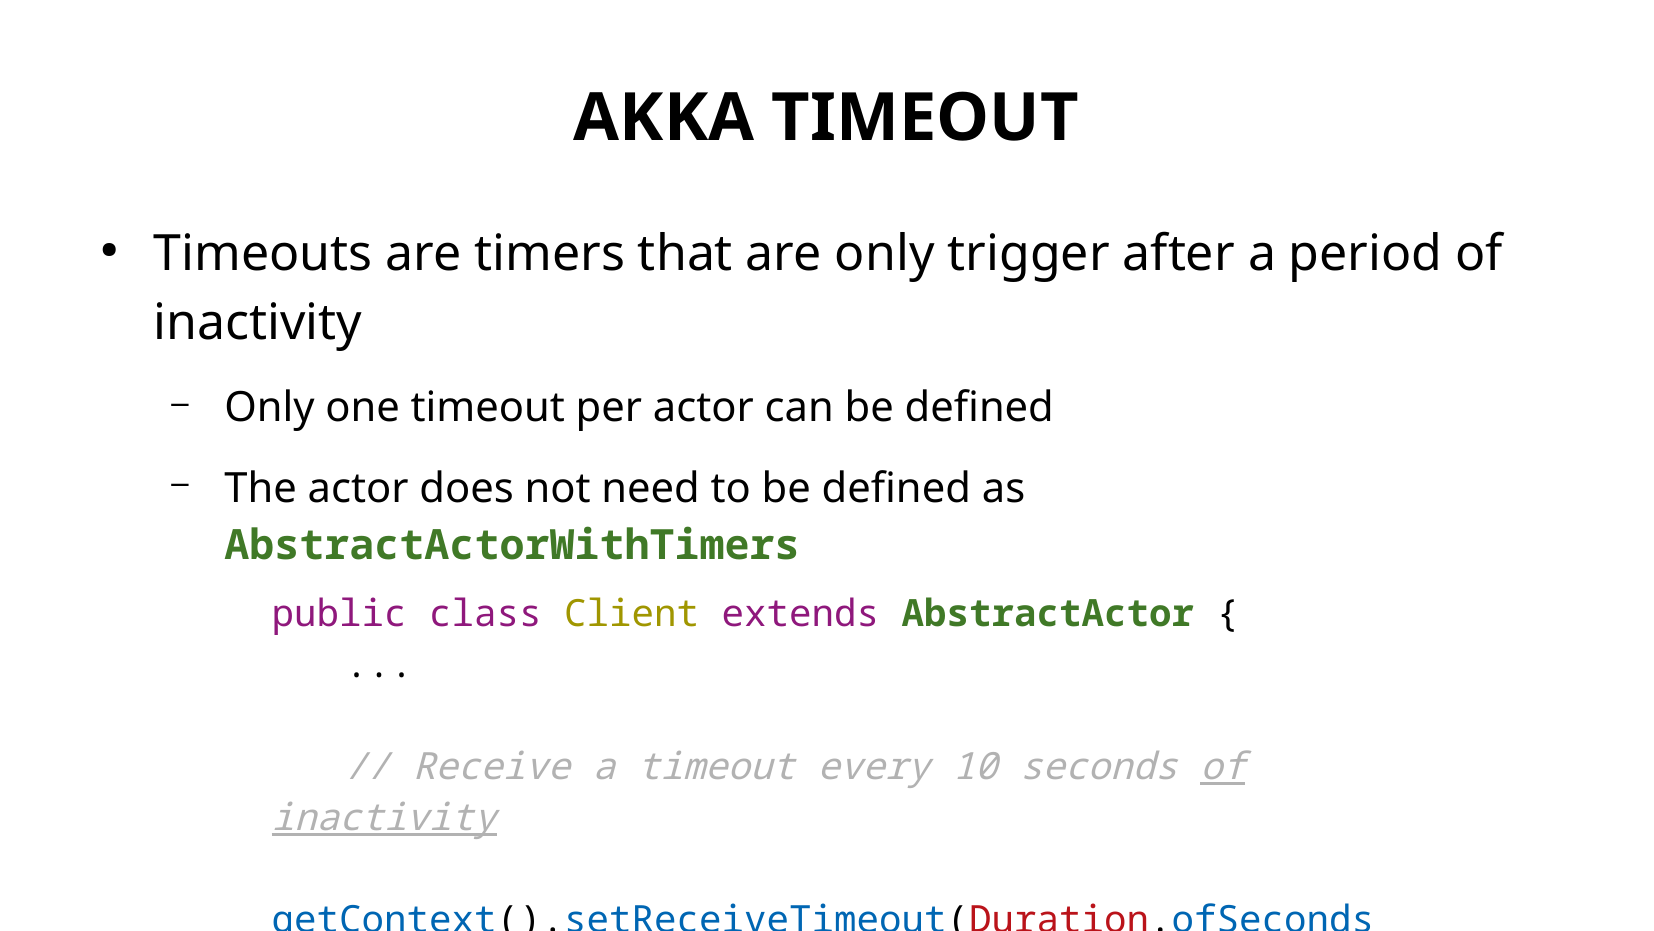

# AKKA TIMEOUT
Timeouts are timers that are only trigger after a period of inactivity
Only one timeout per actor can be defined
The actor does not need to be defined as AbstractActorWithTimers
public class Client extends AbstractActor {
	...
	// Receive a timeout every 10 seconds of inactivity
 getContext().setReceiveTimeout(Duration.ofSeconds(3));
	...
}